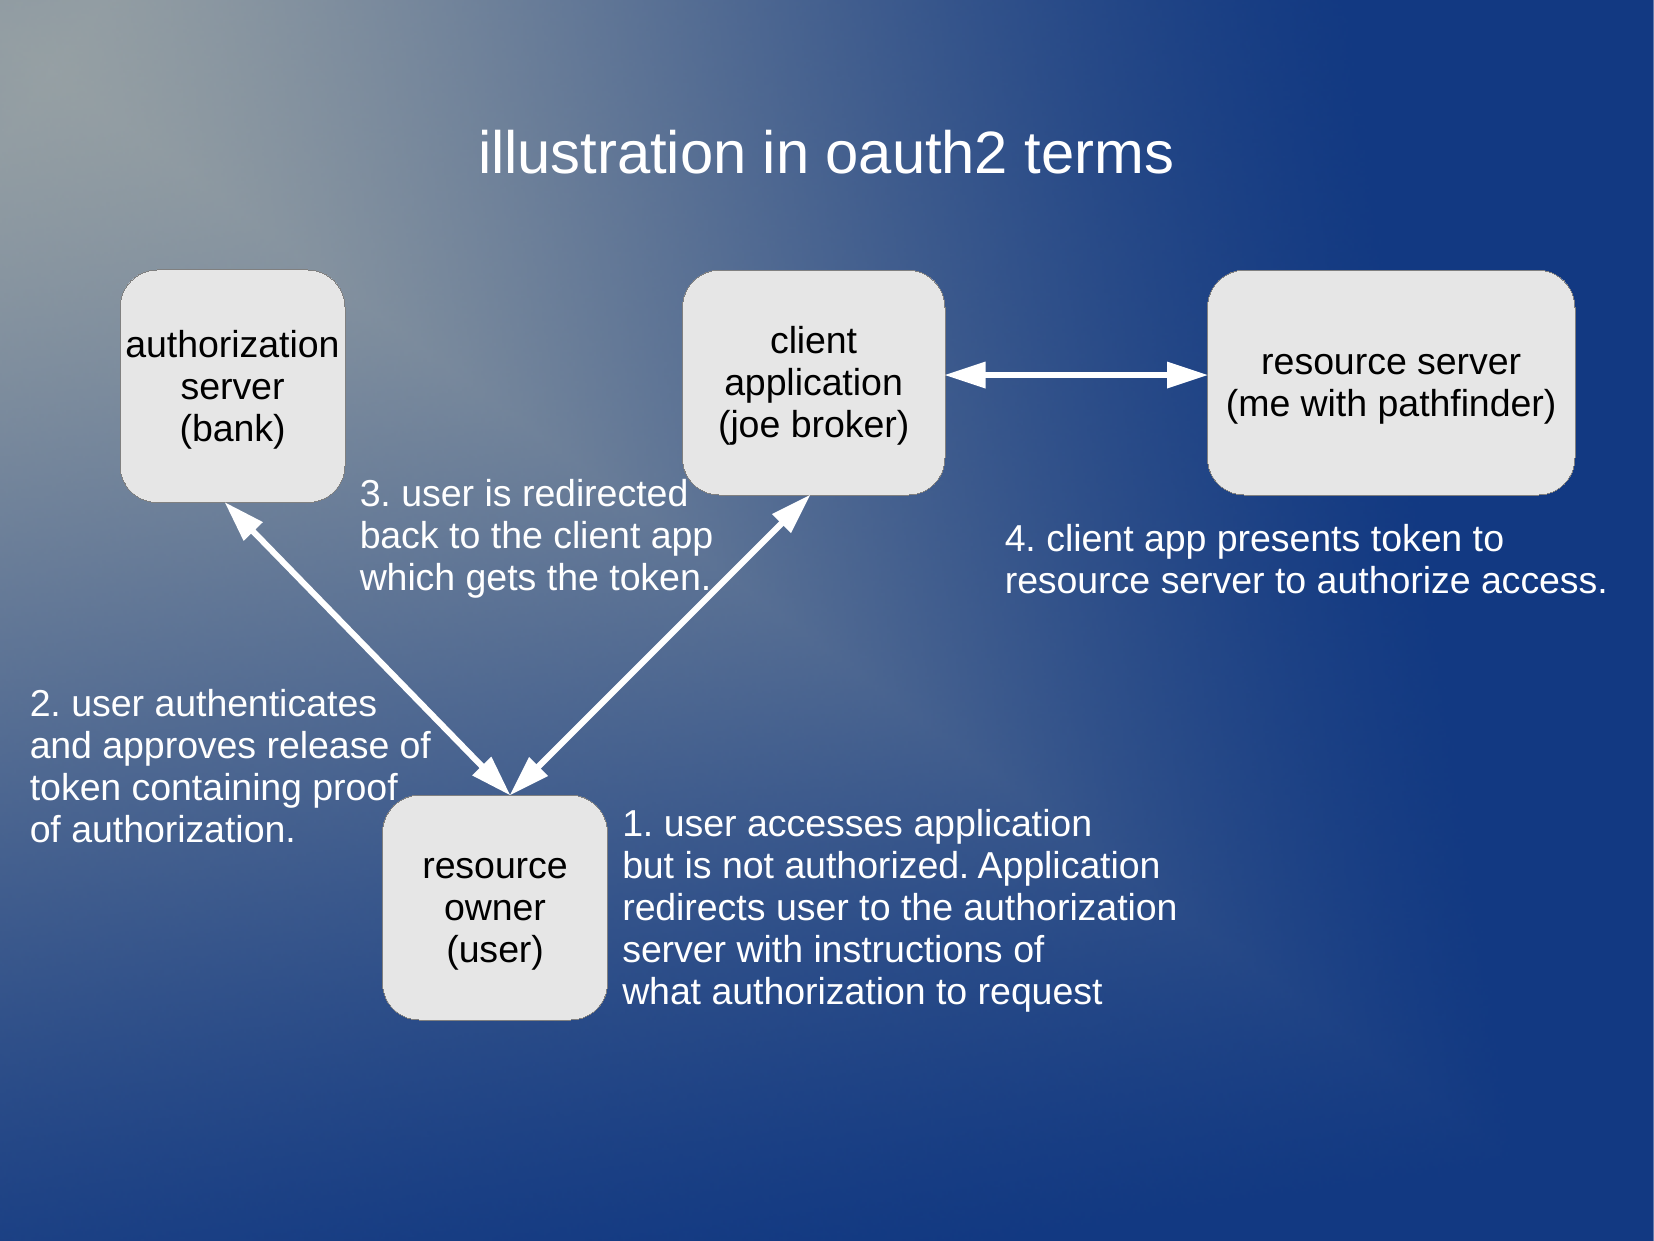

# illustration in oauth2 terms
authorization
server
(bank)
client
application
(joe broker)
resource server
(me with pathfinder)
3. user is redirected
back to the client app
which gets the token.
4. client app presents token to resource server to authorize access.
2. user authenticates and approves release of token containing proof of authorization.
resource
owner
(user)
1. user accesses application
but is not authorized. Application
redirects user to the authorization
server with instructions of
what authorization to request